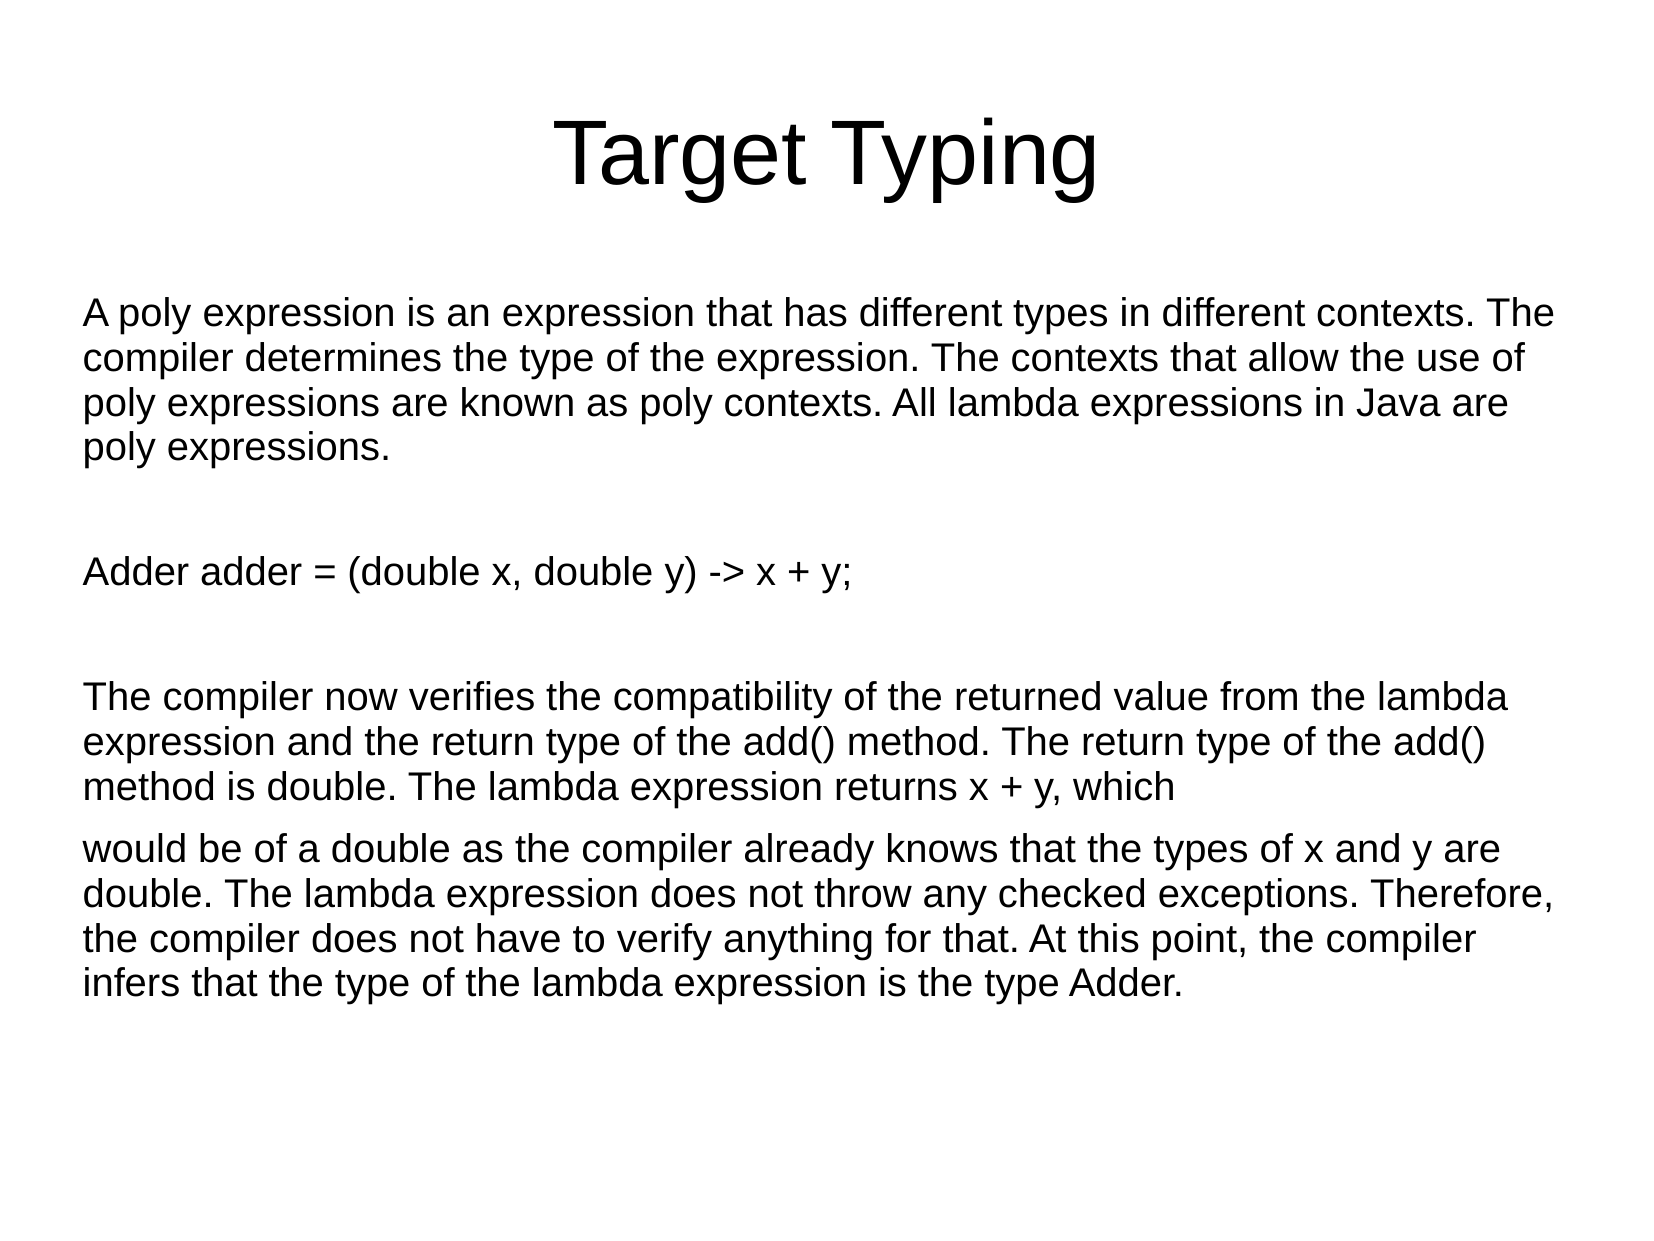

# Target Typing
A poly expression is an expression that has different types in different contexts. The compiler determines the type of the expression. The contexts that allow the use of poly expressions are known as poly contexts. All lambda expressions in Java are poly expressions.
Adder adder = (double x, double y) -> x + y;
The compiler now verifies the compatibility of the returned value from the lambda expression and the return type of the add() method. The return type of the add() method is double. The lambda expression returns x + y, which
would be of a double as the compiler already knows that the types of x and y are double. The lambda expression does not throw any checked exceptions. Therefore, the compiler does not have to verify anything for that. At this point, the compiler infers that the type of the lambda expression is the type Adder.